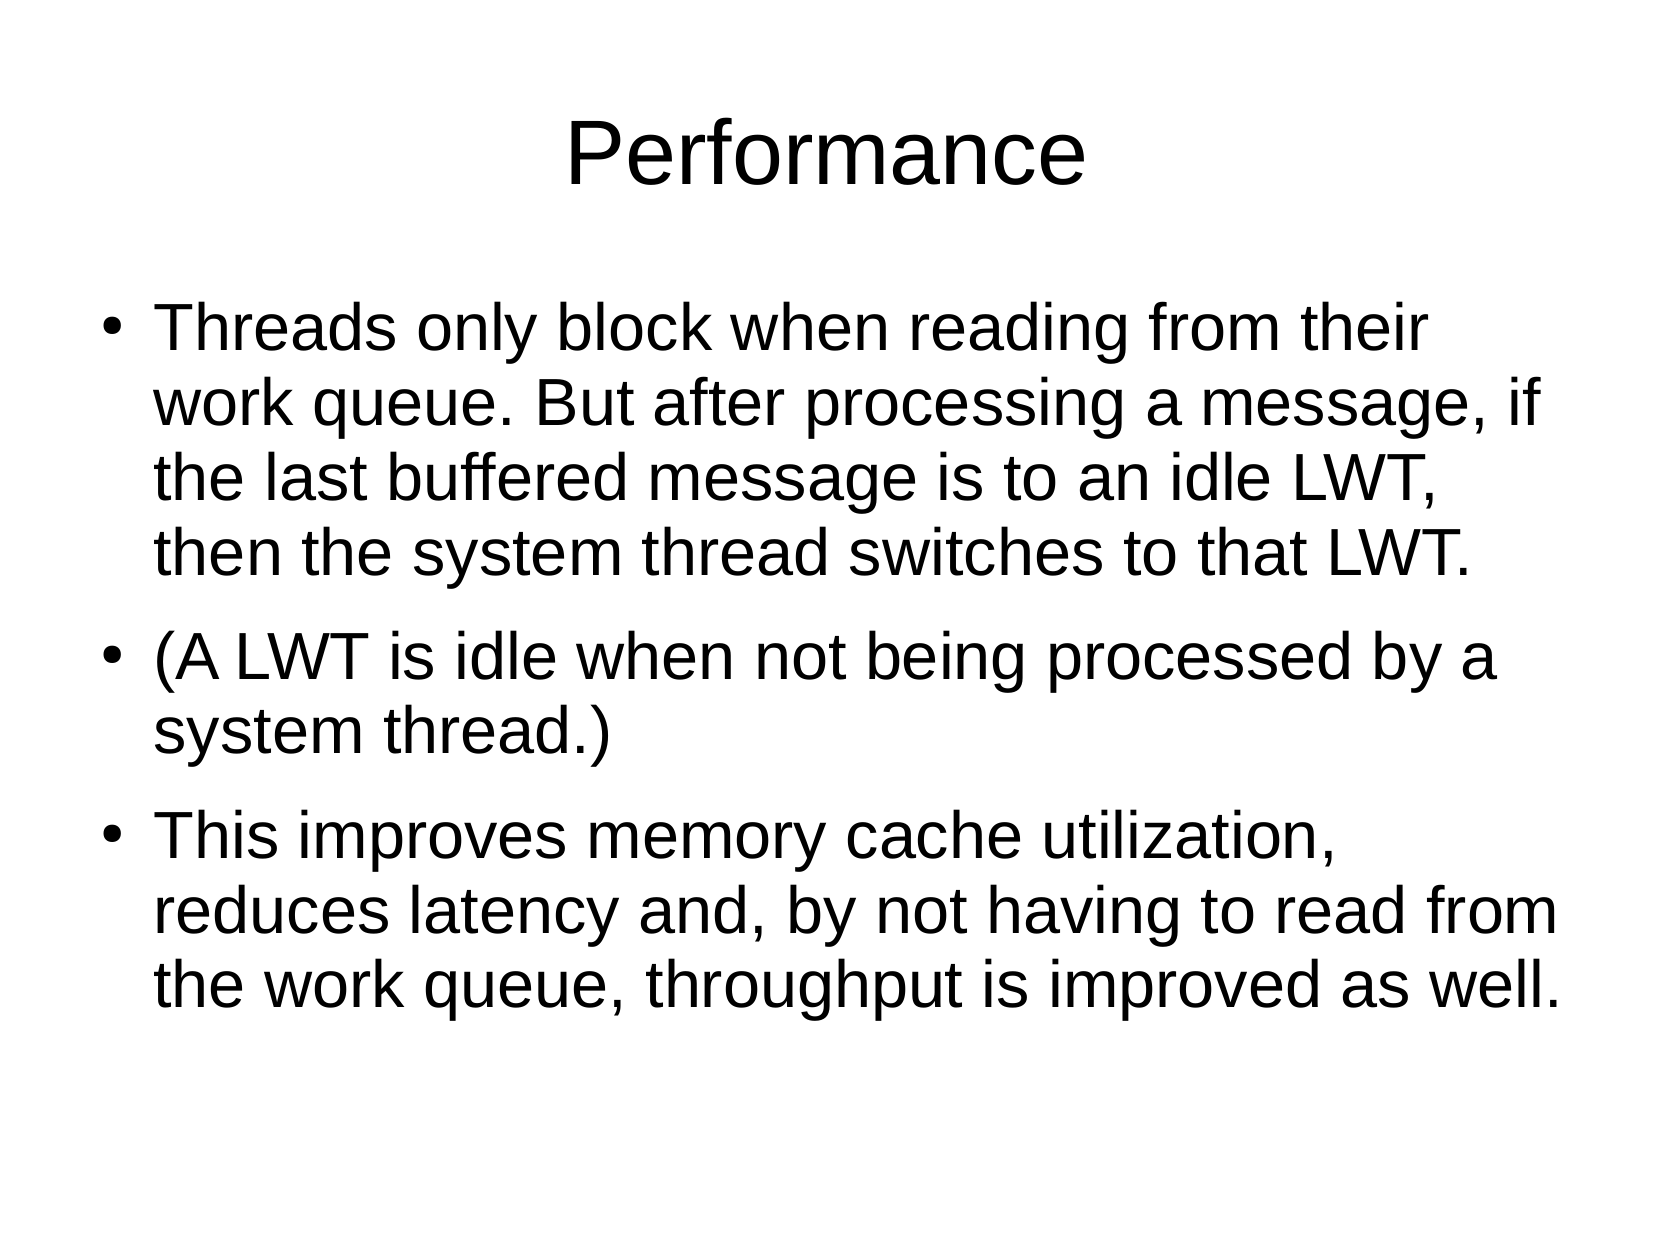

# Performance
Threads only block when reading from their work queue. But after processing a message, if the last buffered message is to an idle LWT, then the system thread switches to that LWT.
(A LWT is idle when not being processed by a system thread.)
This improves memory cache utilization, reduces latency and, by not having to read from the work queue, throughput is improved as well.